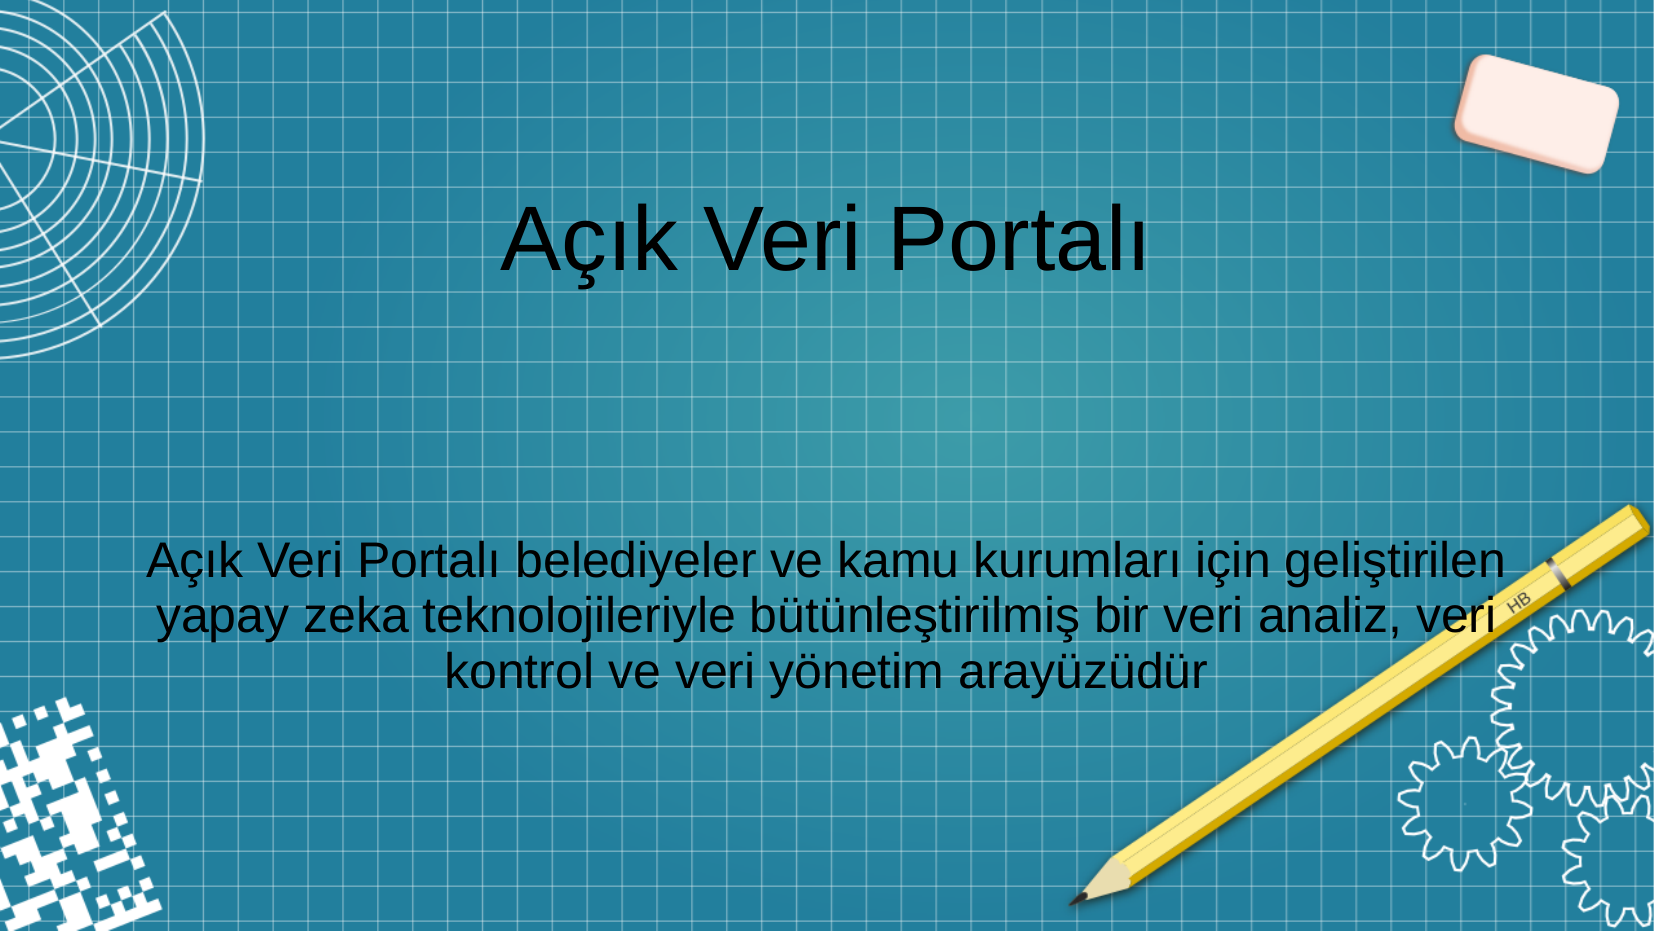

# Açık Veri Portalı
Açık Veri Portalı belediyeler ve kamu kurumları için geliştirilen yapay zeka teknolojileriyle bütünleştirilmiş bir veri analiz, veri kontrol ve veri yönetim arayüzüdür